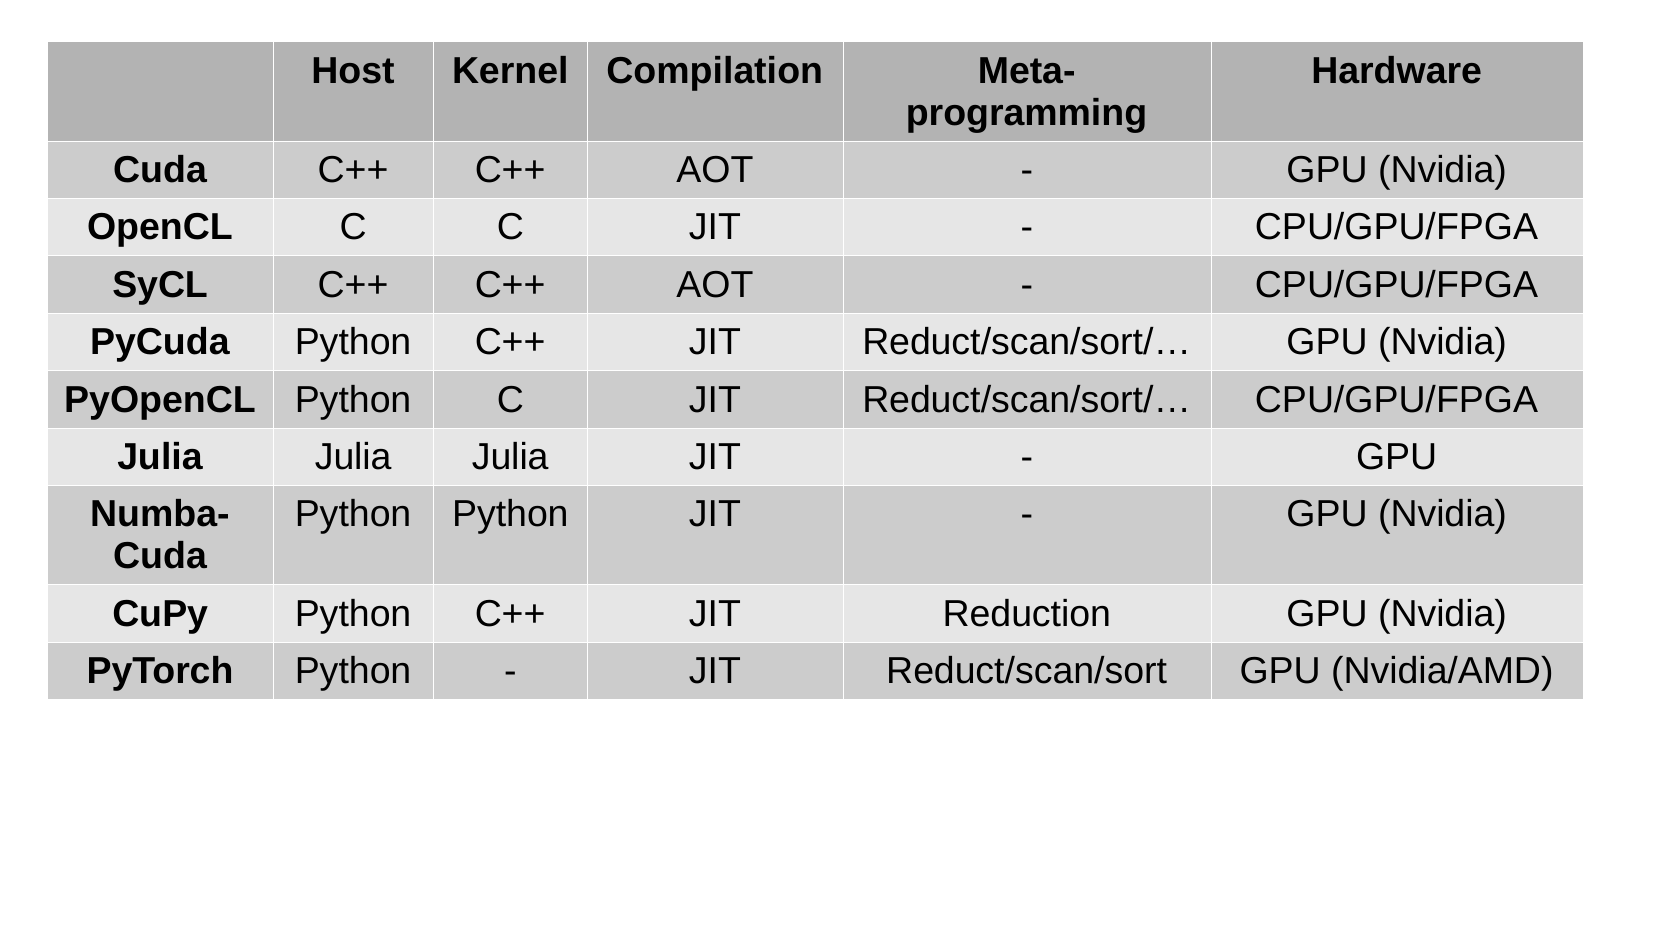

#
| | Host | Kernel | Compilation | Meta-programming | Hardware |
| --- | --- | --- | --- | --- | --- |
| Cuda | C++ | C++ | AOT | - | GPU (Nvidia) |
| OpenCL | C | C | JIT | - | CPU/GPU/FPGA |
| SyCL | C++ | C++ | AOT | - | CPU/GPU/FPGA |
| PyCuda | Python | C++ | JIT | Reduct/scan/sort/… | GPU (Nvidia) |
| PyOpenCL | Python | C | JIT | Reduct/scan/sort/… | CPU/GPU/FPGA |
| Julia | Julia | Julia | JIT | - | GPU |
| Numba-Cuda | Python | Python | JIT | - | GPU (Nvidia) |
| CuPy | Python | C++ | JIT | Reduction | GPU (Nvidia) |
| PyTorch | Python | - | JIT | Reduct/scan/sort | GPU (Nvidia/AMD) |